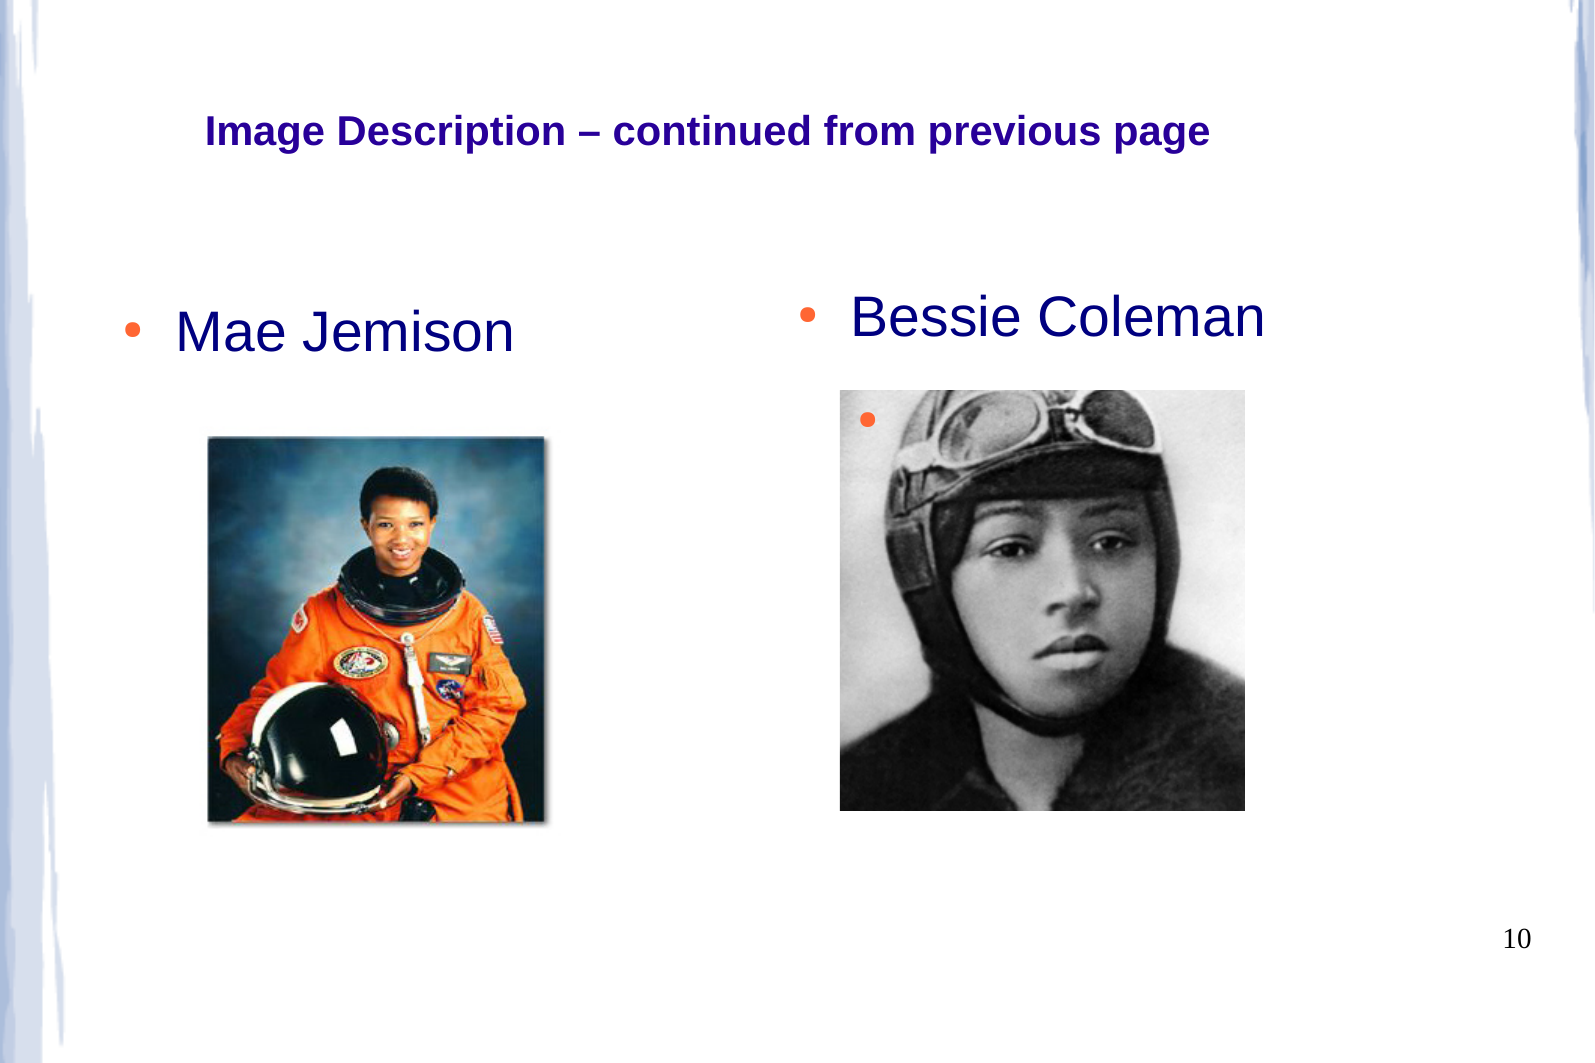

# Image Description – continued from previous page
Bessie Coleman
Mae Jemison
10